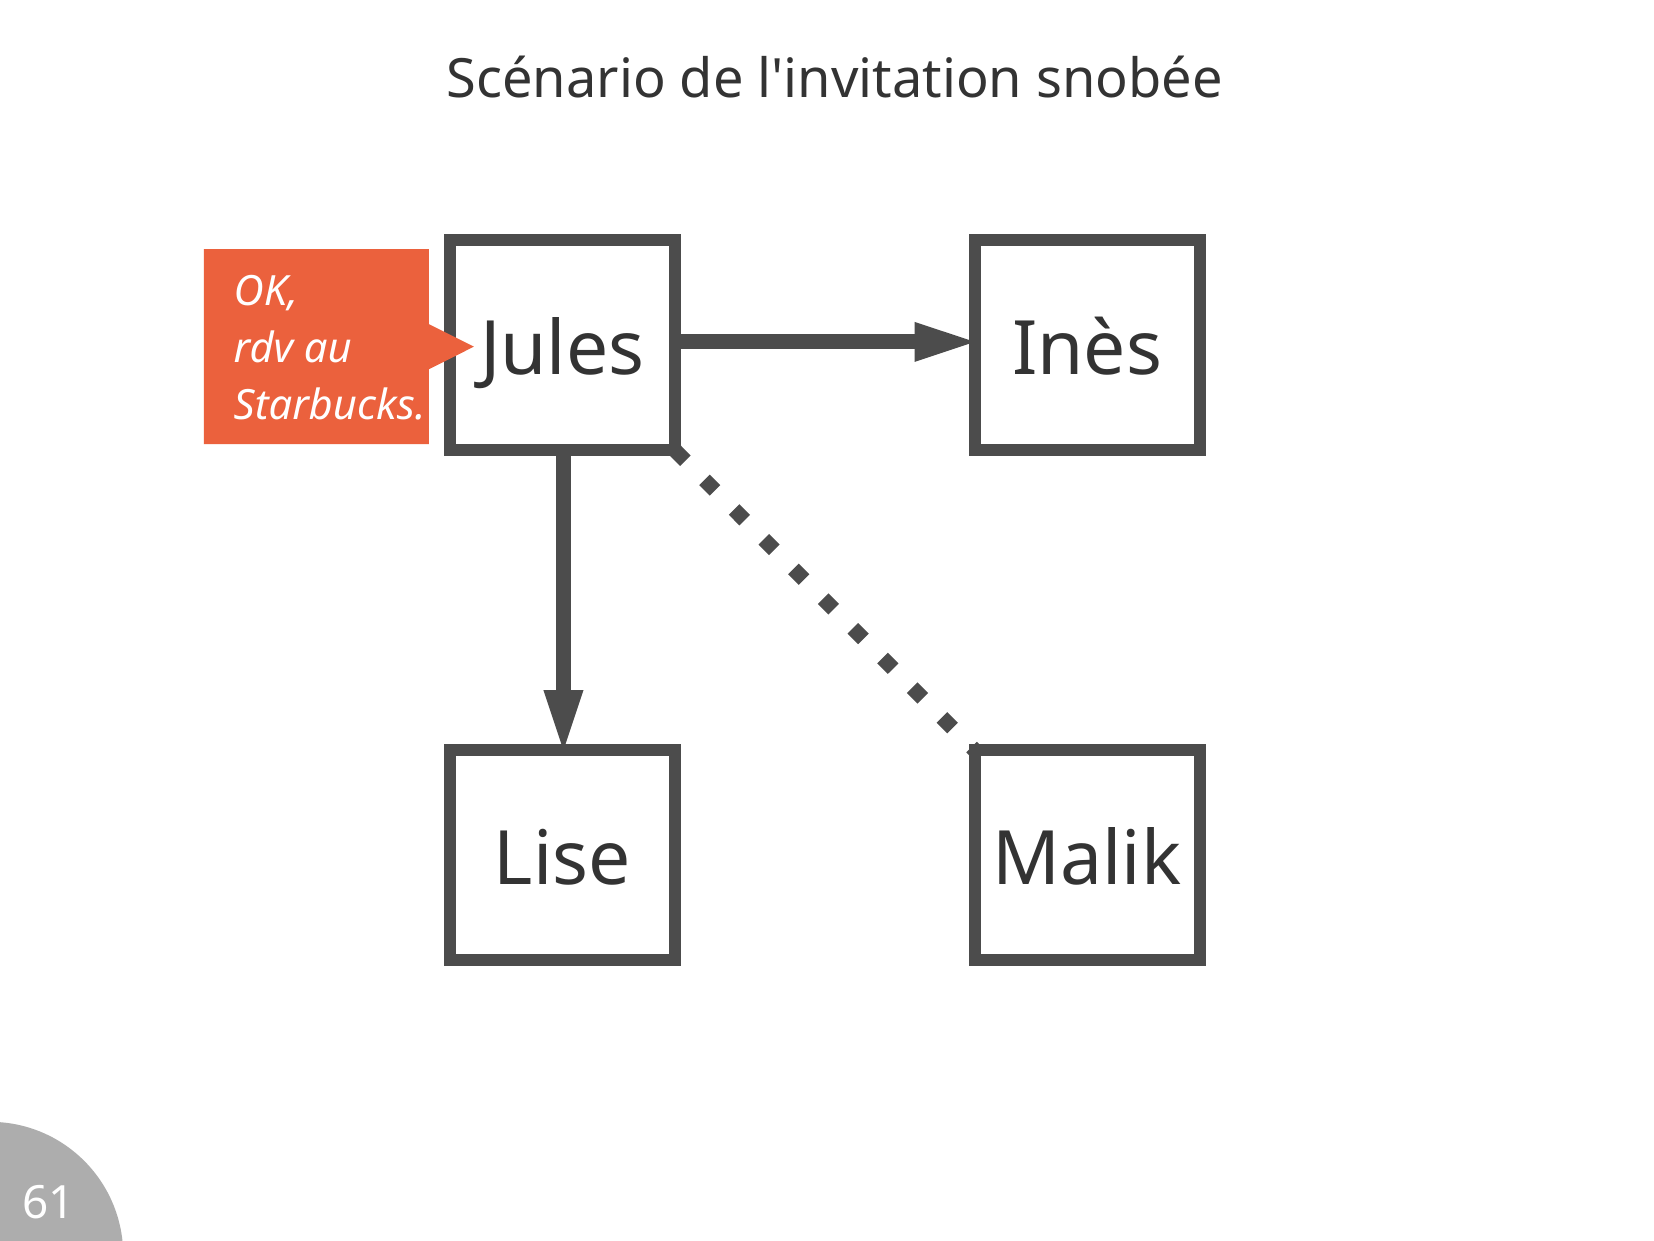

Scénario de l'invitation snobée
Jules
Inès
OK,
rdv au
Starbucks.
Lise
Malik
61